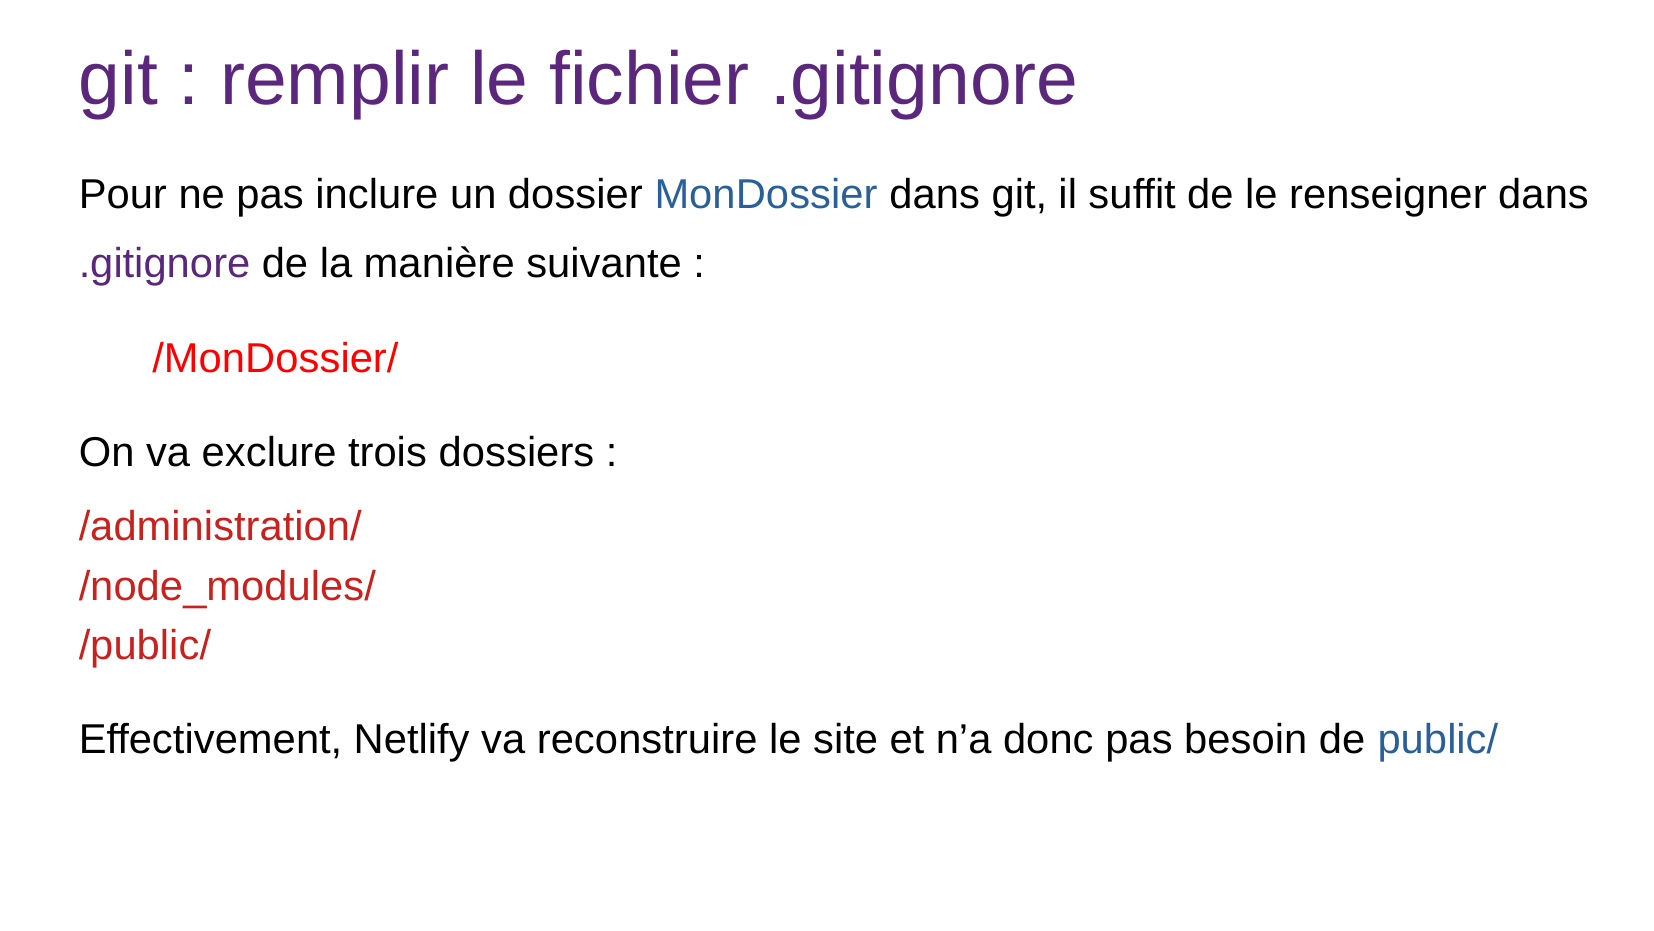

# git : remplir le fichier .gitignore
Pour ne pas inclure un dossier MonDossier dans git, il suffit de le renseigner dans .gitignore de la manière suivante :
	/MonDossier/
On va exclure trois dossiers :
/administration/
/node_modules/
/public/
Effectivement, Netlify va reconstruire le site et n’a donc pas besoin de public/